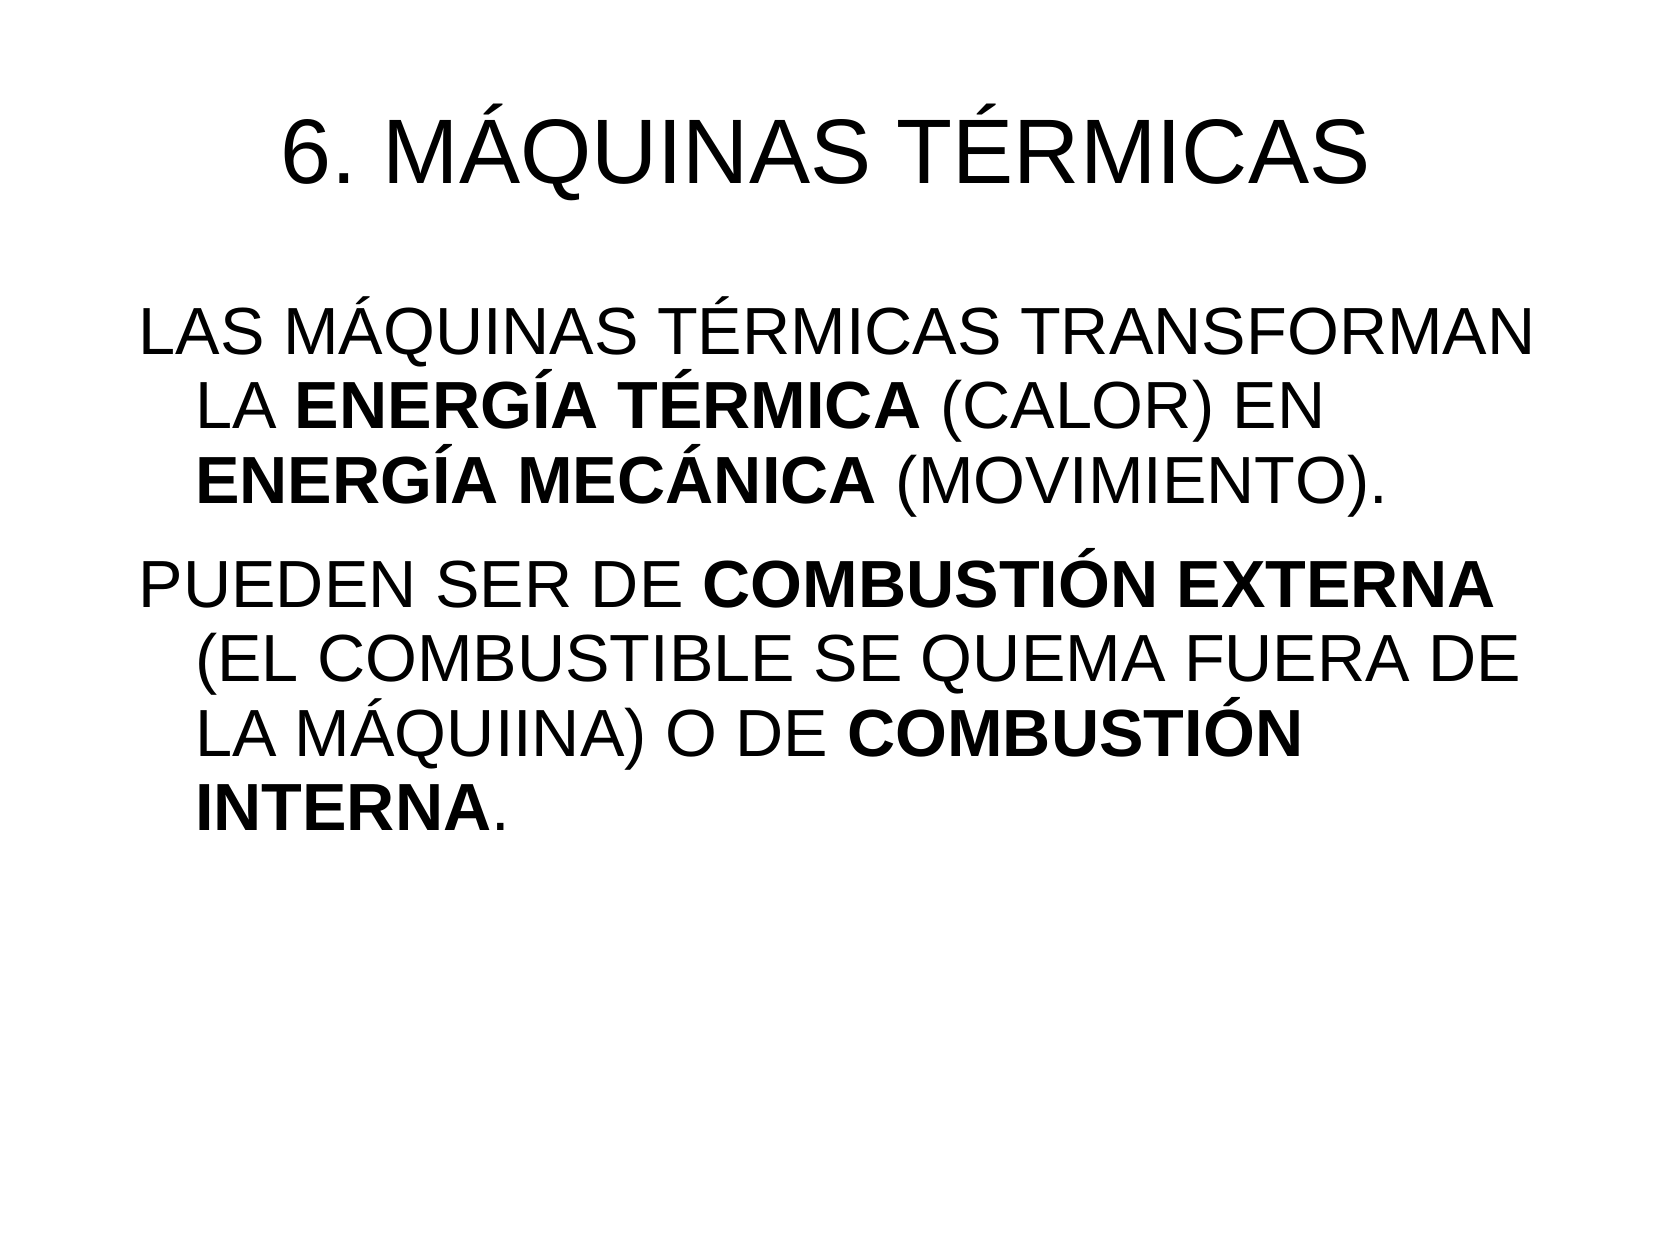

# 6. MÁQUINAS TÉRMICAS
LAS MÁQUINAS TÉRMICAS TRANSFORMAN LA ENERGÍA TÉRMICA (CALOR) EN ENERGÍA MECÁNICA (MOVIMIENTO).
PUEDEN SER DE COMBUSTIÓN EXTERNA (EL COMBUSTIBLE SE QUEMA FUERA DE LA MÁQUIINA) O DE COMBUSTIÓN INTERNA.